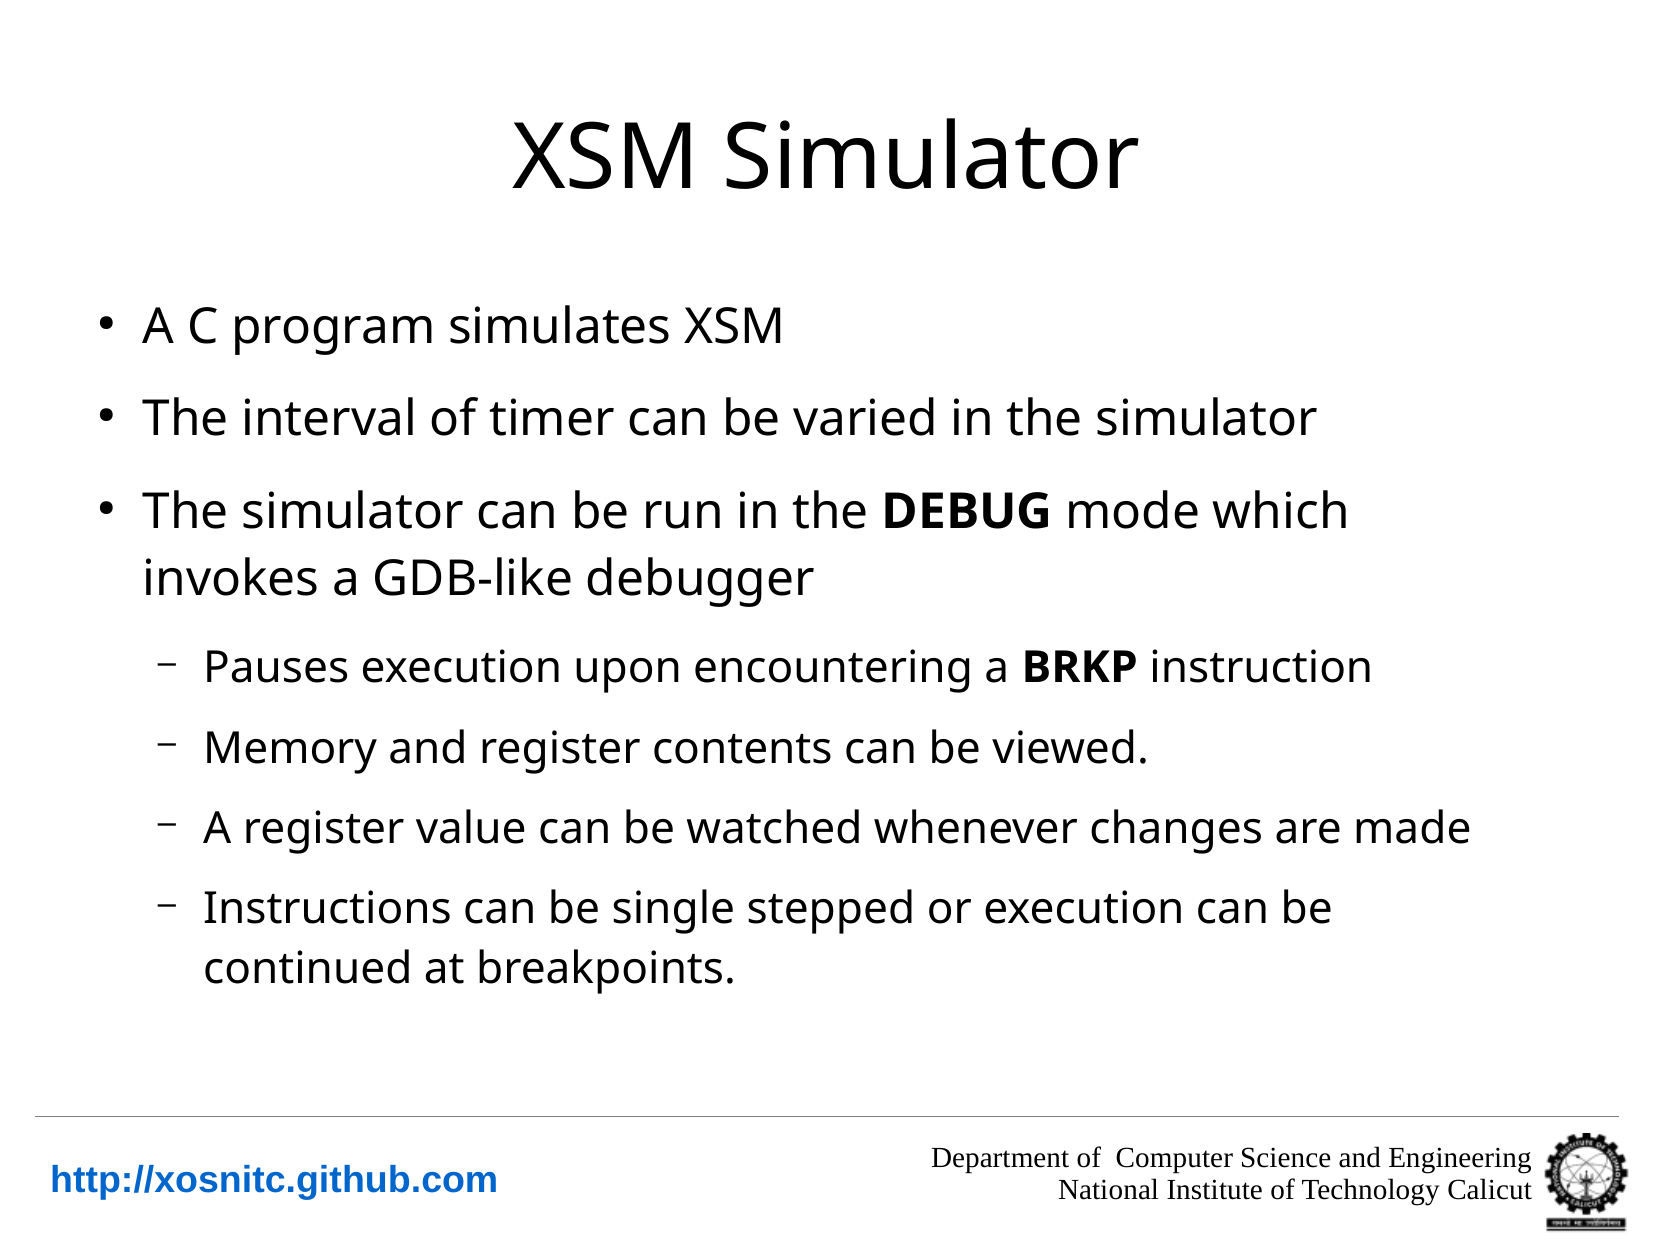

# XSM Simulator
A C program simulates XSM
The interval of timer can be varied in the simulator
The simulator can be run in the DEBUG mode which invokes a GDB-like debugger
Pauses execution upon encountering a BRKP instruction
Memory and register contents can be viewed.
A register value can be watched whenever changes are made
Instructions can be single stepped or execution can be continued at breakpoints.